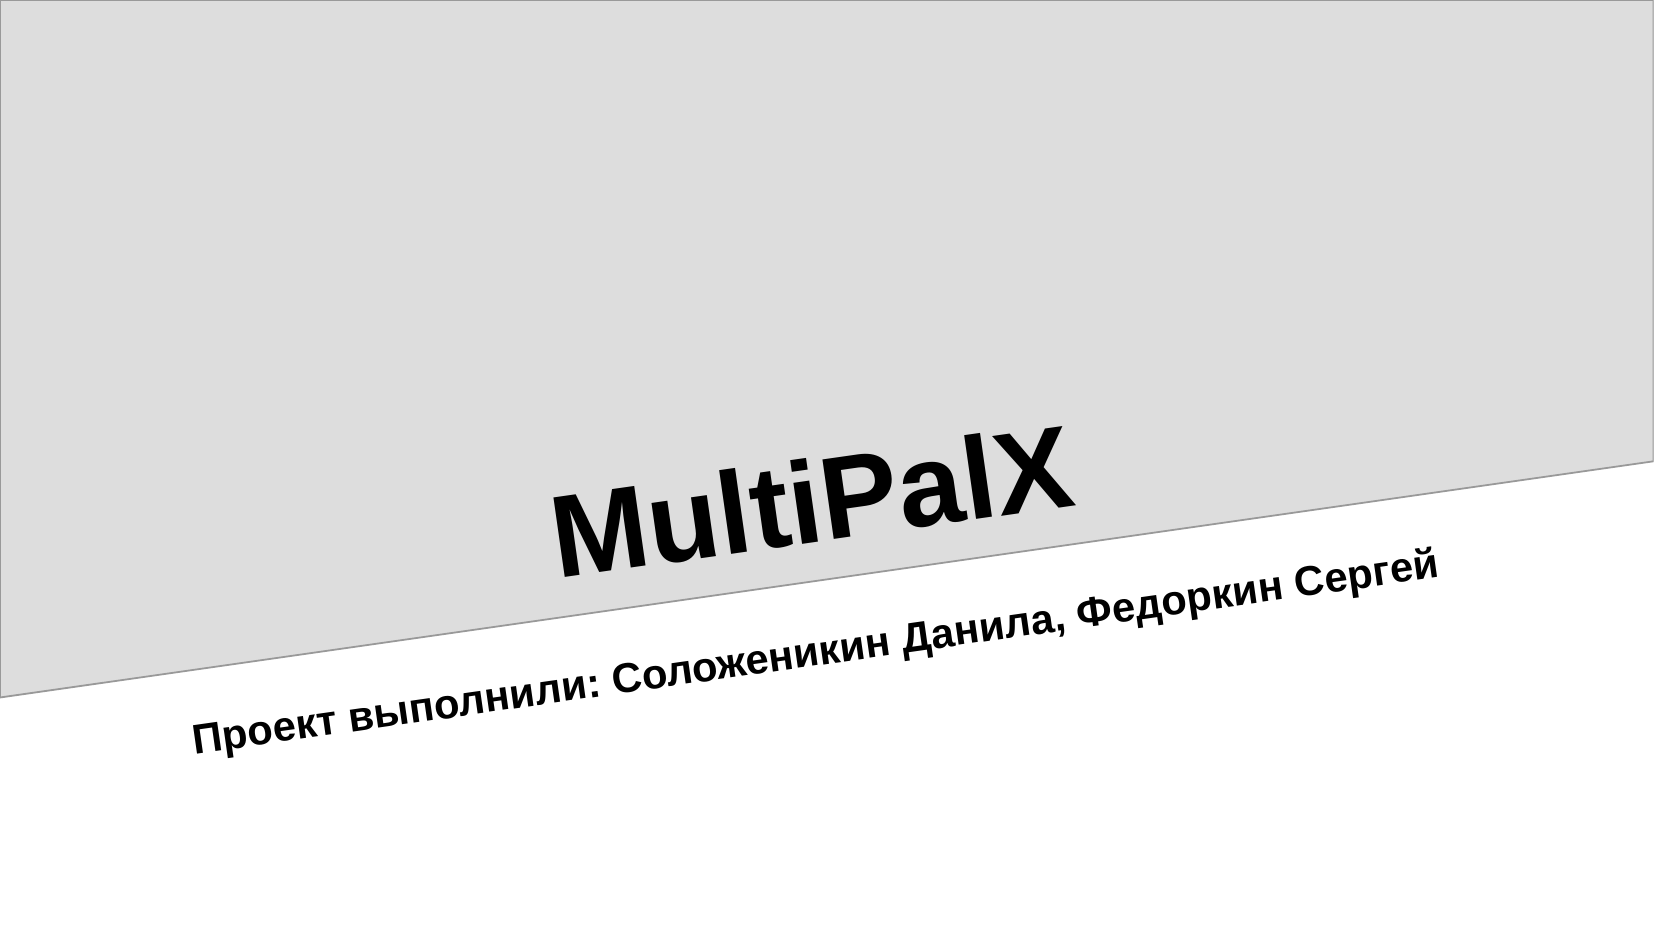

# MultiPalX
Проект выполнили: Соложеникин Данила, Федоркин Сергей